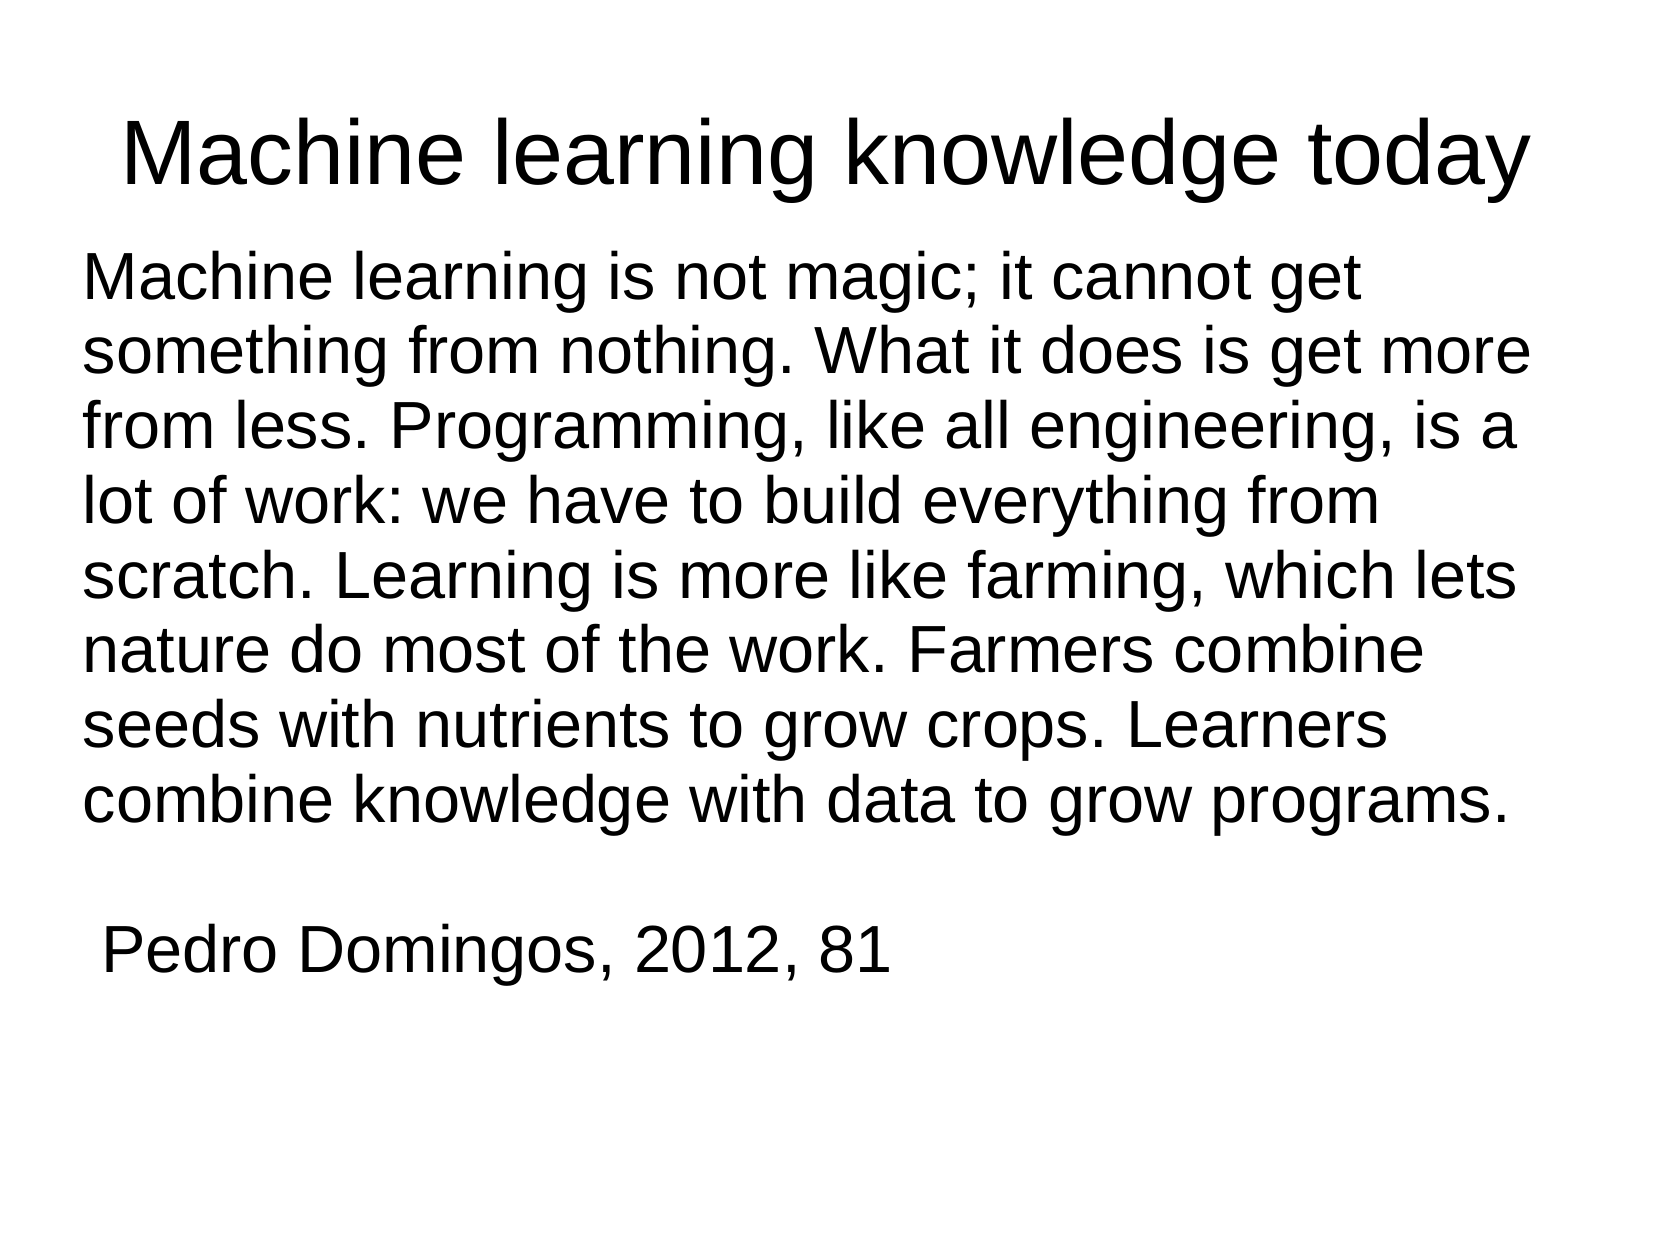

# Machine learning knowledge today
Machine learning is not magic; it cannot get something from nothing. What it does is get more from less. Programming, like all engineering, is a lot of work: we have to build everything from scratch. Learning is more like farming, which lets nature do most of the work. Farmers combine seeds with nutrients to grow crops. Learners combine knowledge with data to grow programs.
 Pedro Domingos, 2012, 81